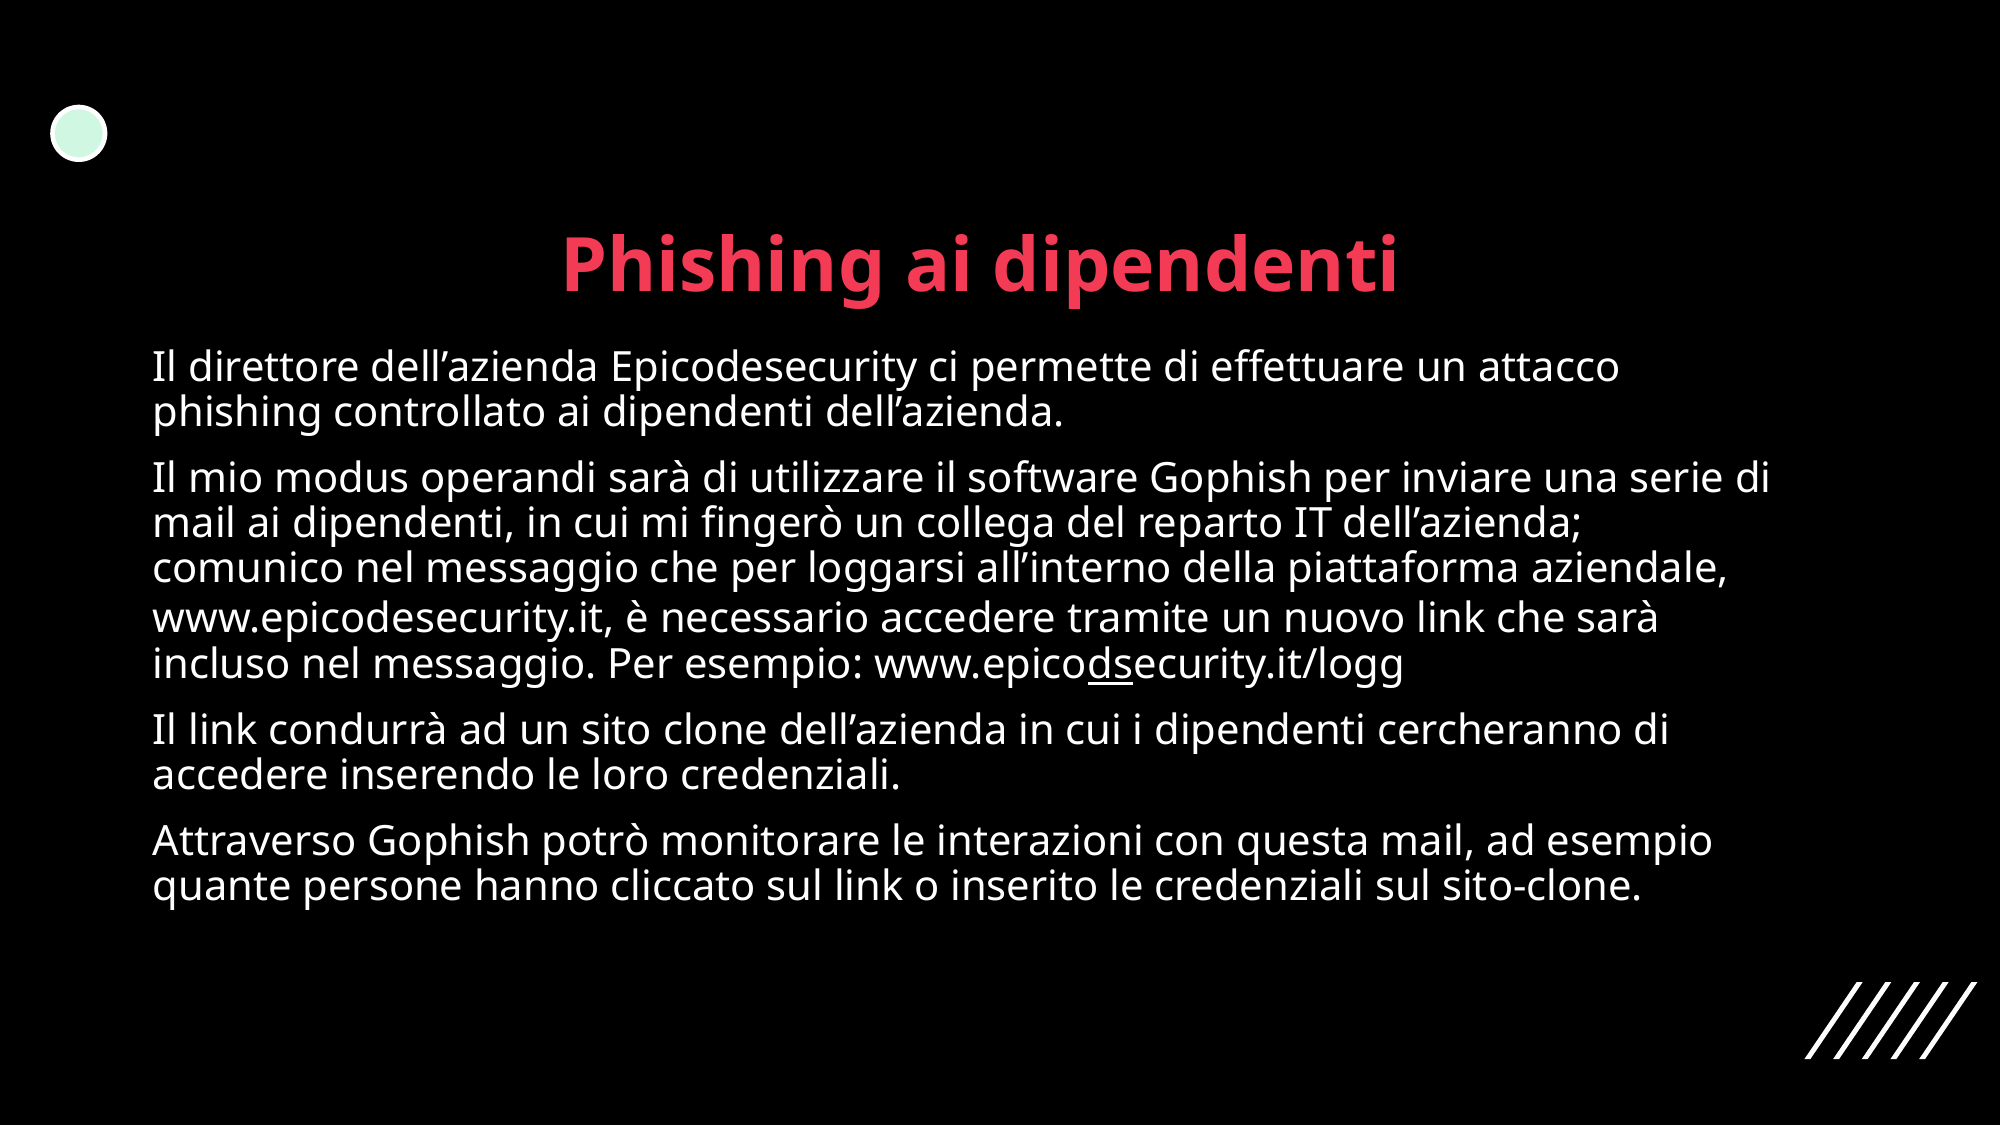

# Phishing ai dipendenti
Il direttore dell’azienda Epicodesecurity ci permette di effettuare un attacco phishing controllato ai dipendenti dell’azienda.
Il mio modus operandi sarà di utilizzare il software Gophish per inviare una serie di mail ai dipendenti, in cui mi fingerò un collega del reparto IT dell’azienda; comunico nel messaggio che per loggarsi all’interno della piattaforma aziendale, www.epicodesecurity.it, è necessario accedere tramite un nuovo link che sarà incluso nel messaggio. Per esempio: www.epicodsecurity.it/logg
Il link condurrà ad un sito clone dell’azienda in cui i dipendenti cercheranno di accedere inserendo le loro credenziali.
Attraverso Gophish potrò monitorare le interazioni con questa mail, ad esempio quante persone hanno cliccato sul link o inserito le credenziali sul sito-clone.